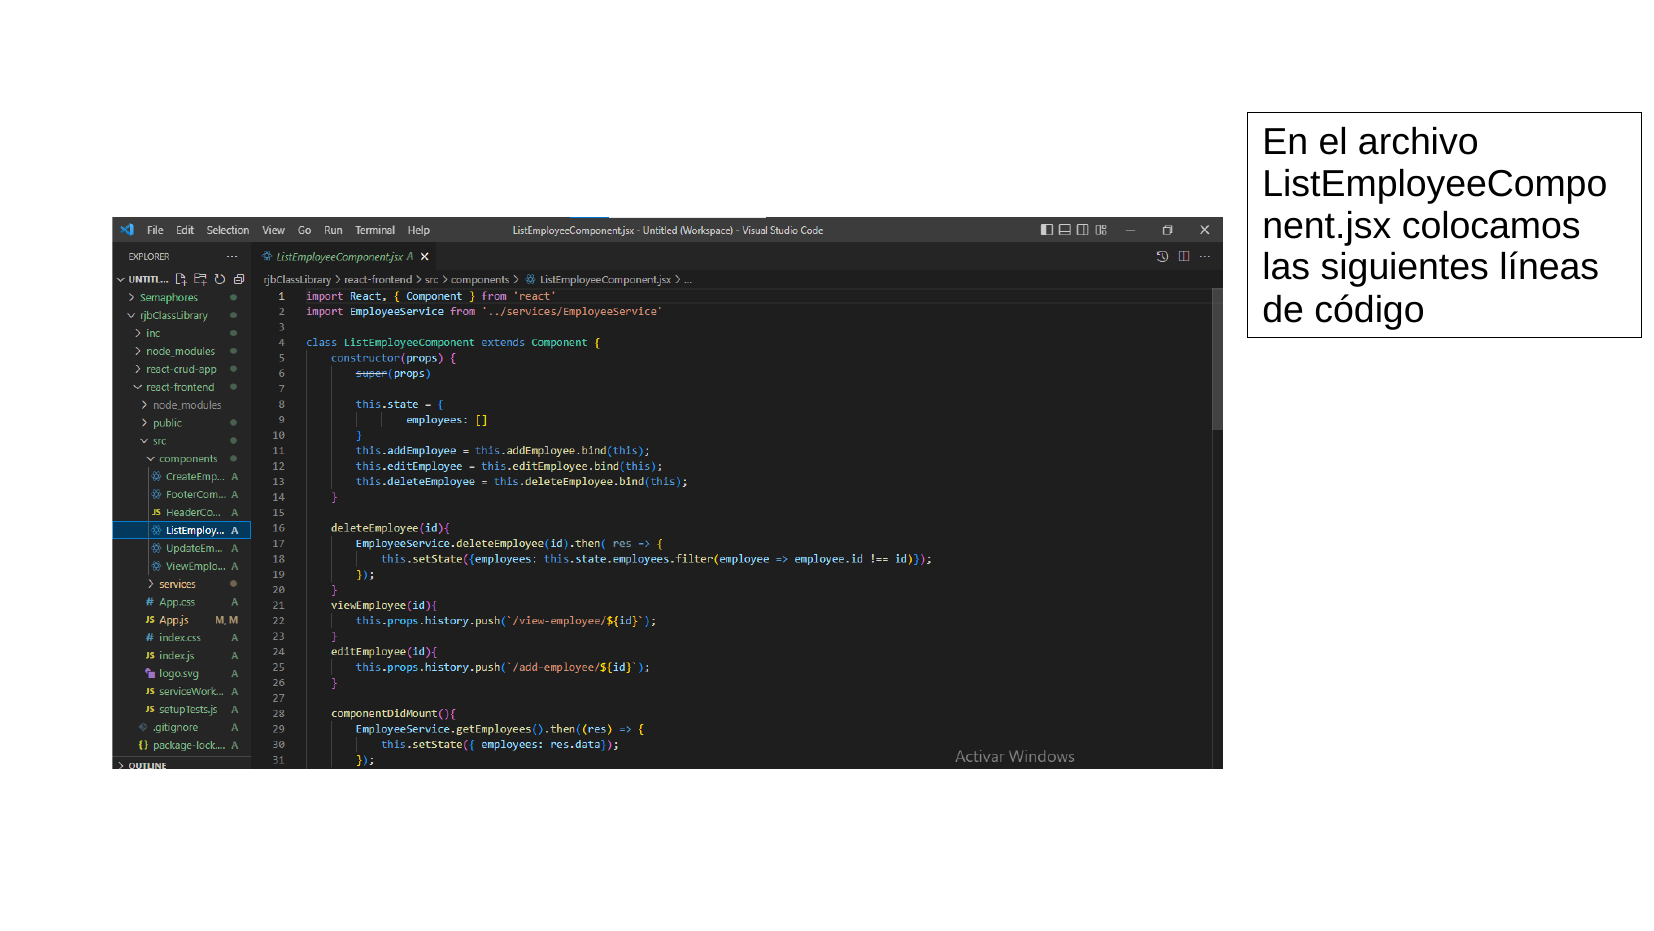

#
En el archivo ListEmployeeComponent.jsx colocamos las siguientes líneas de código